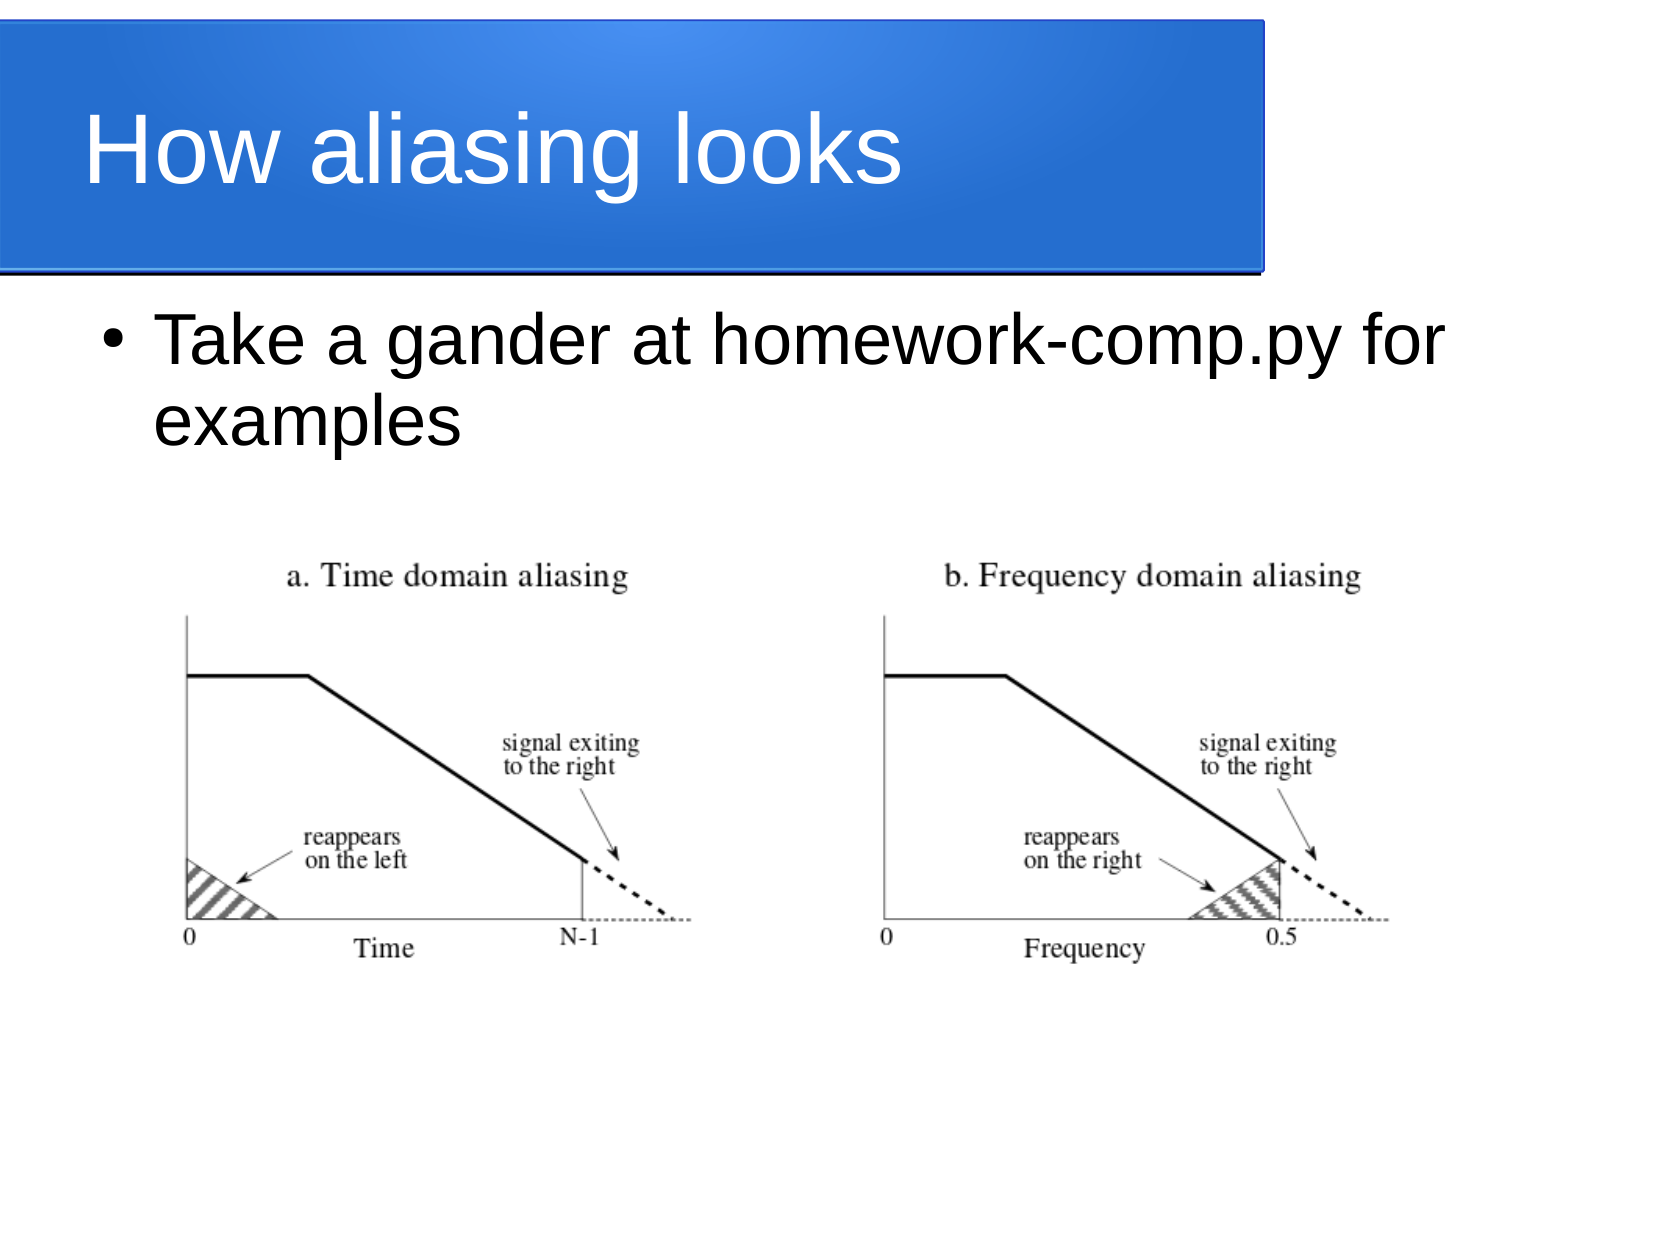

# How aliasing looks
Take a gander at homework-comp.py for examples